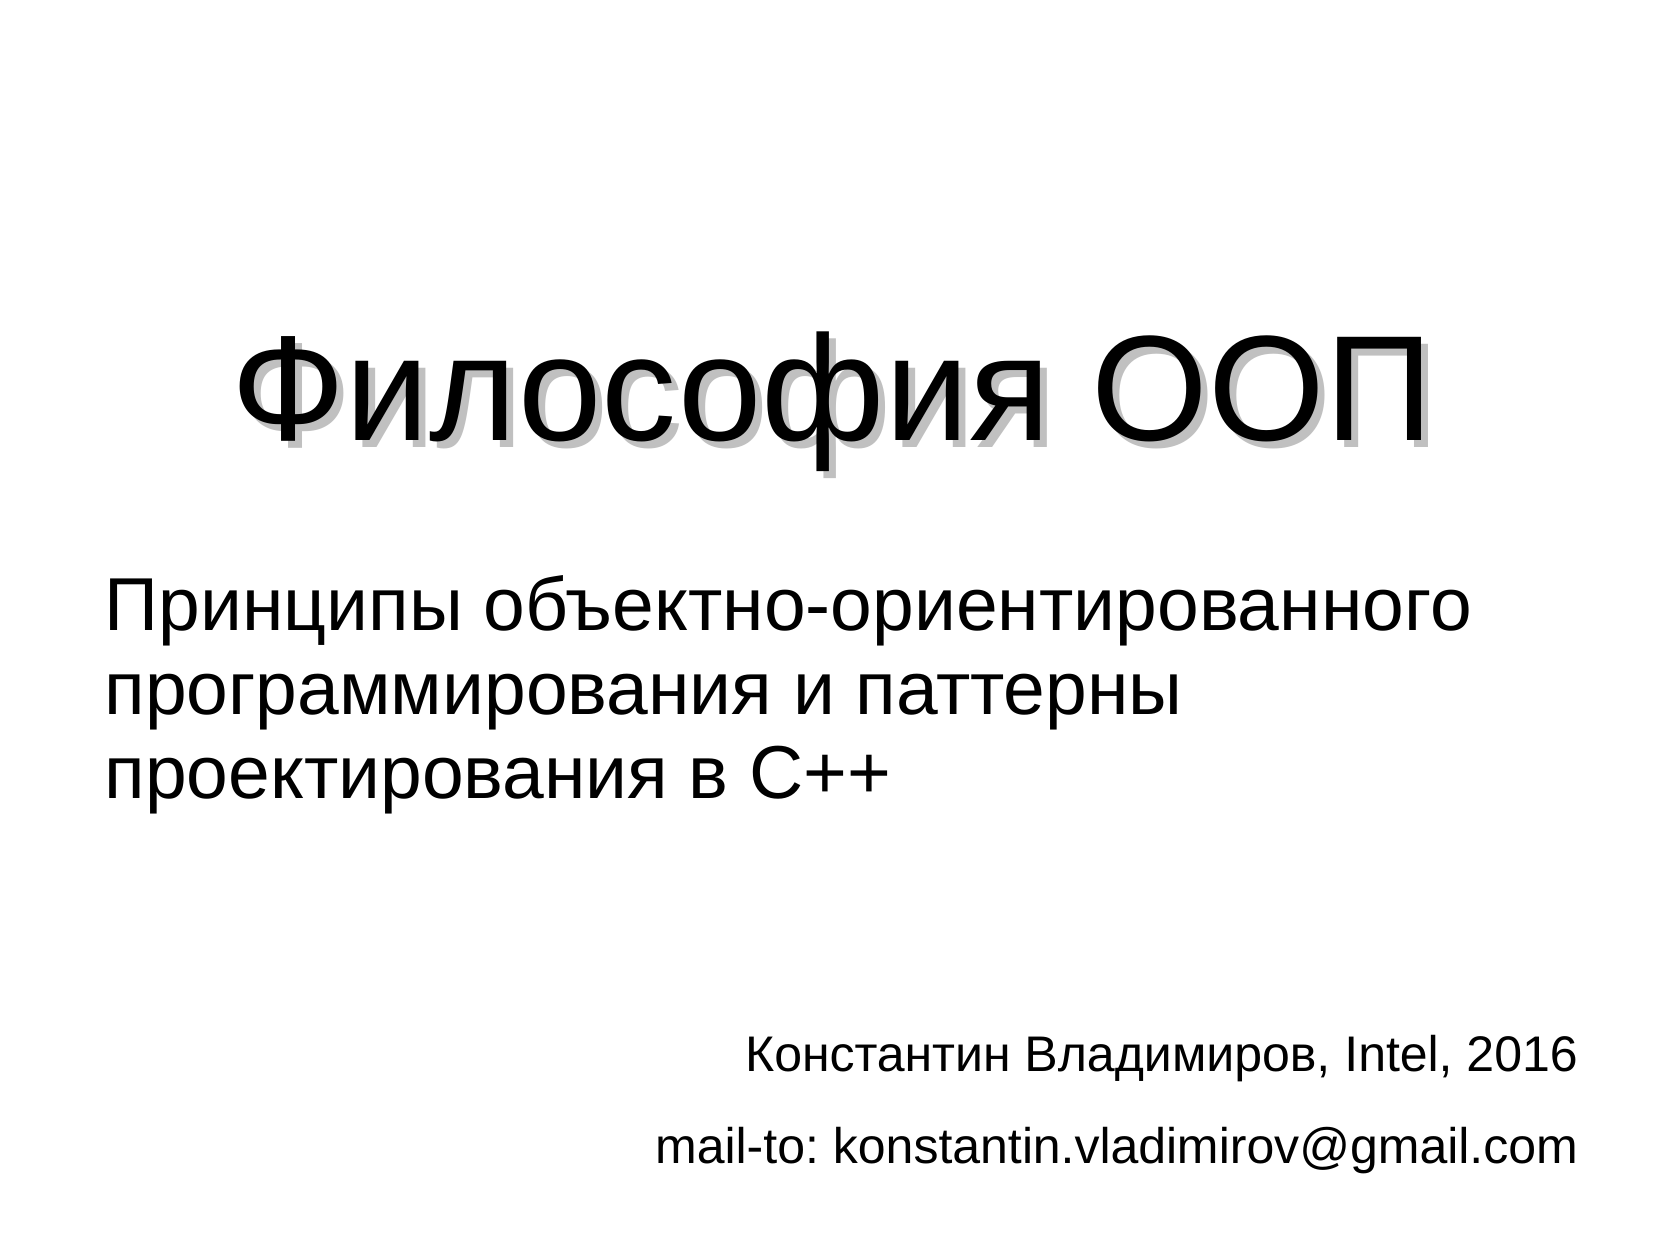

# Философия ООП
Принципы объектно-ориентированного программирования и паттерны проектирования в C++
Константин Владимиров, Intel, 2016
mail-to: konstantin.vladimirov@gmail.com